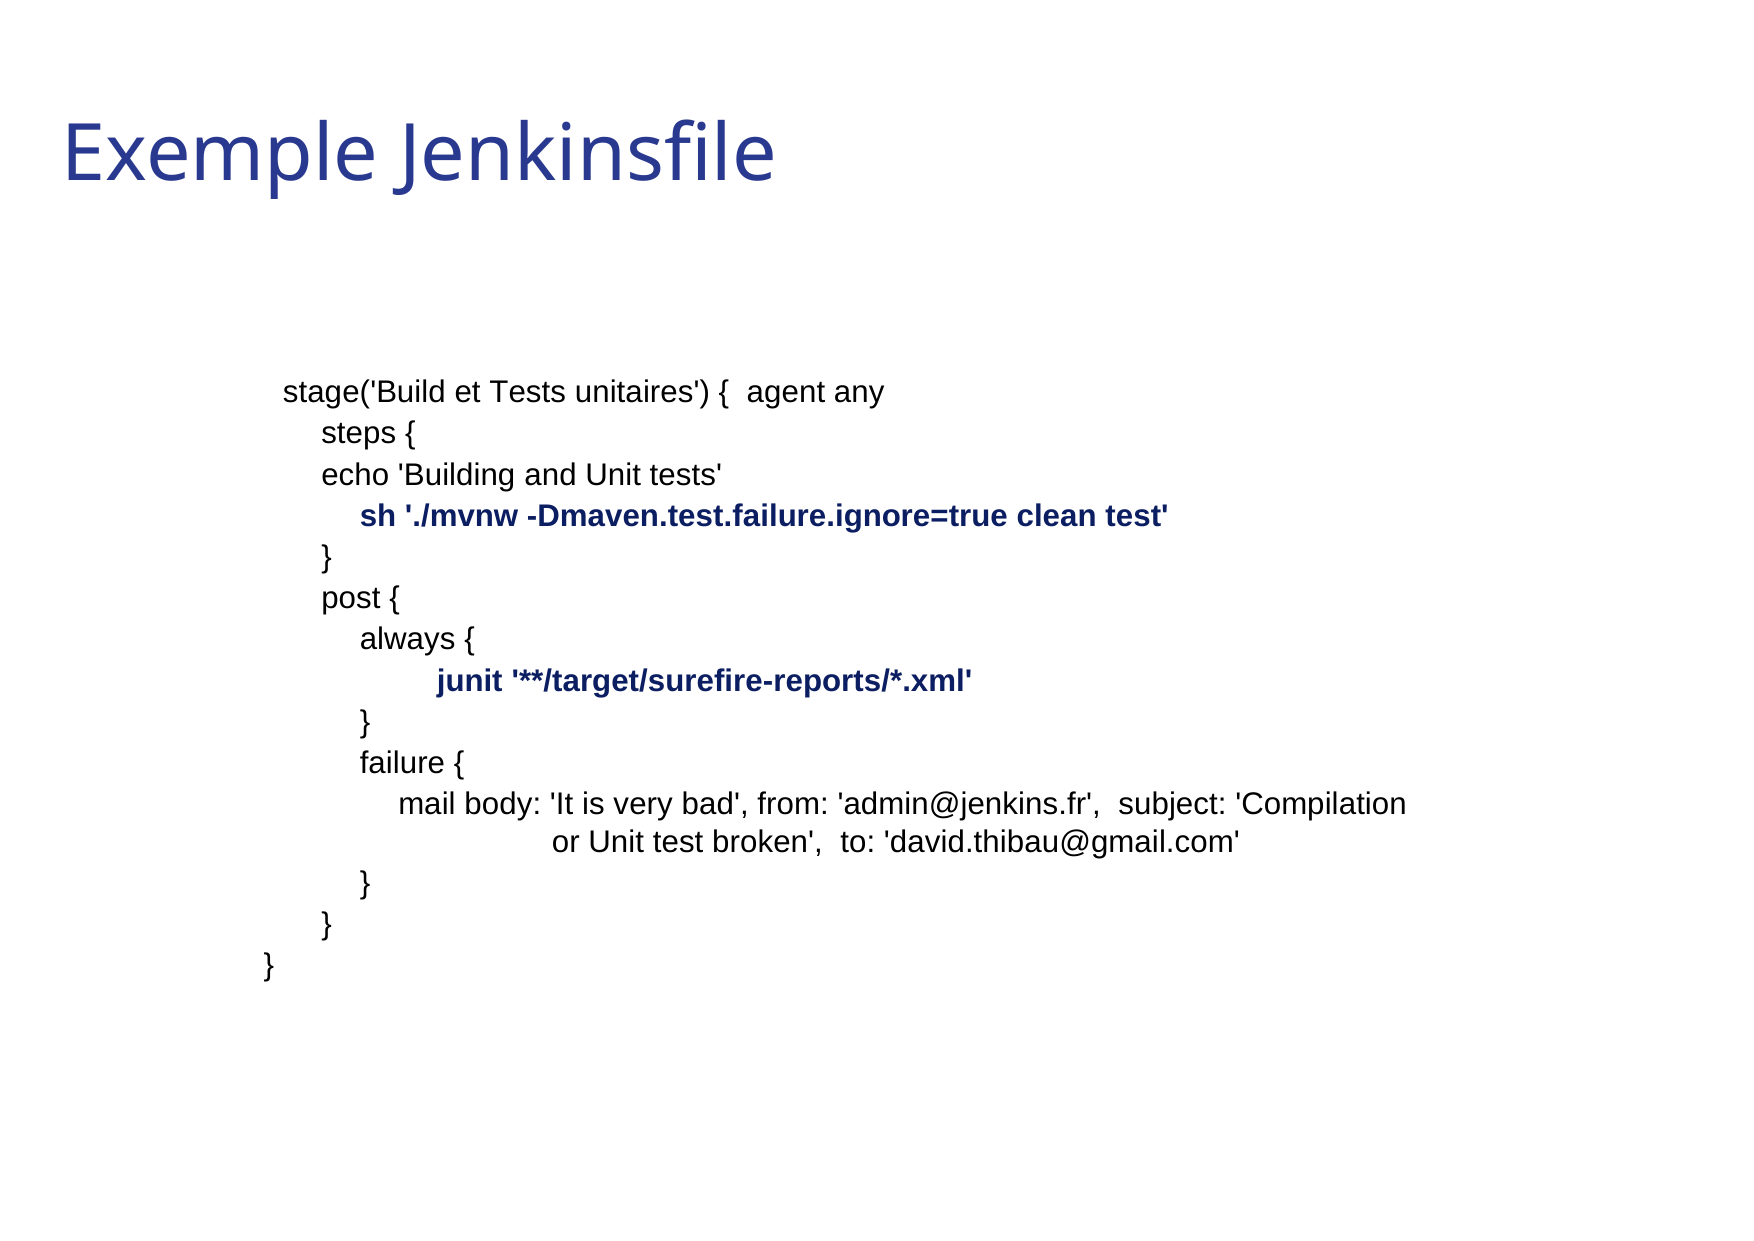

# Exemple Jenkinsfile
stage('Build et Tests unitaires') { agent any
steps {
echo 'Building and Unit tests'
sh './mvnw -Dmaven.test.failure.ignore=true clean test'
}
post {
always {
junit '**/target/surefire-reports/*.xml'
}
failure {
mail body: 'It is very bad', from: 'admin@jenkins.fr', subject: 'Compilation or Unit test broken', to: 'david.thibau@gmail.com'
}
}
}